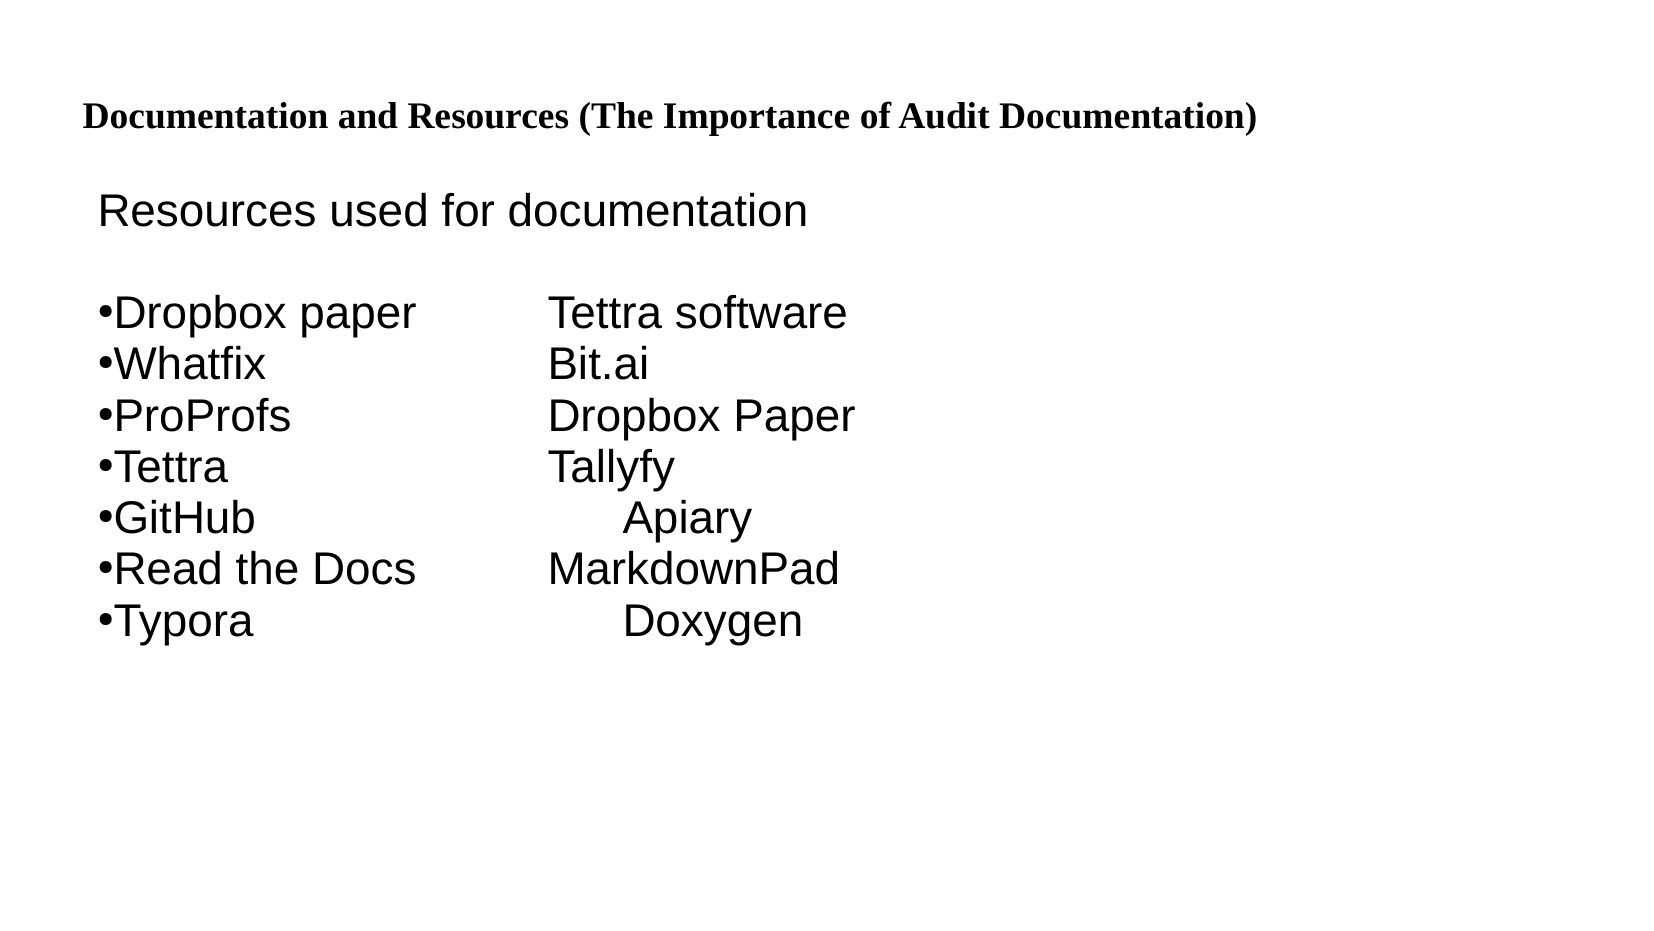

# Documentation and Resources (The Importance of Audit Documentation)
Resources used for documentation
Dropbox paper 		Tettra software
Whatfix				Bit.ai
ProProfs				Dropbox Paper
Tettra					Tallyfy
GitHub					Apiary
Read the Docs		MarkdownPad
Typora					Doxygen